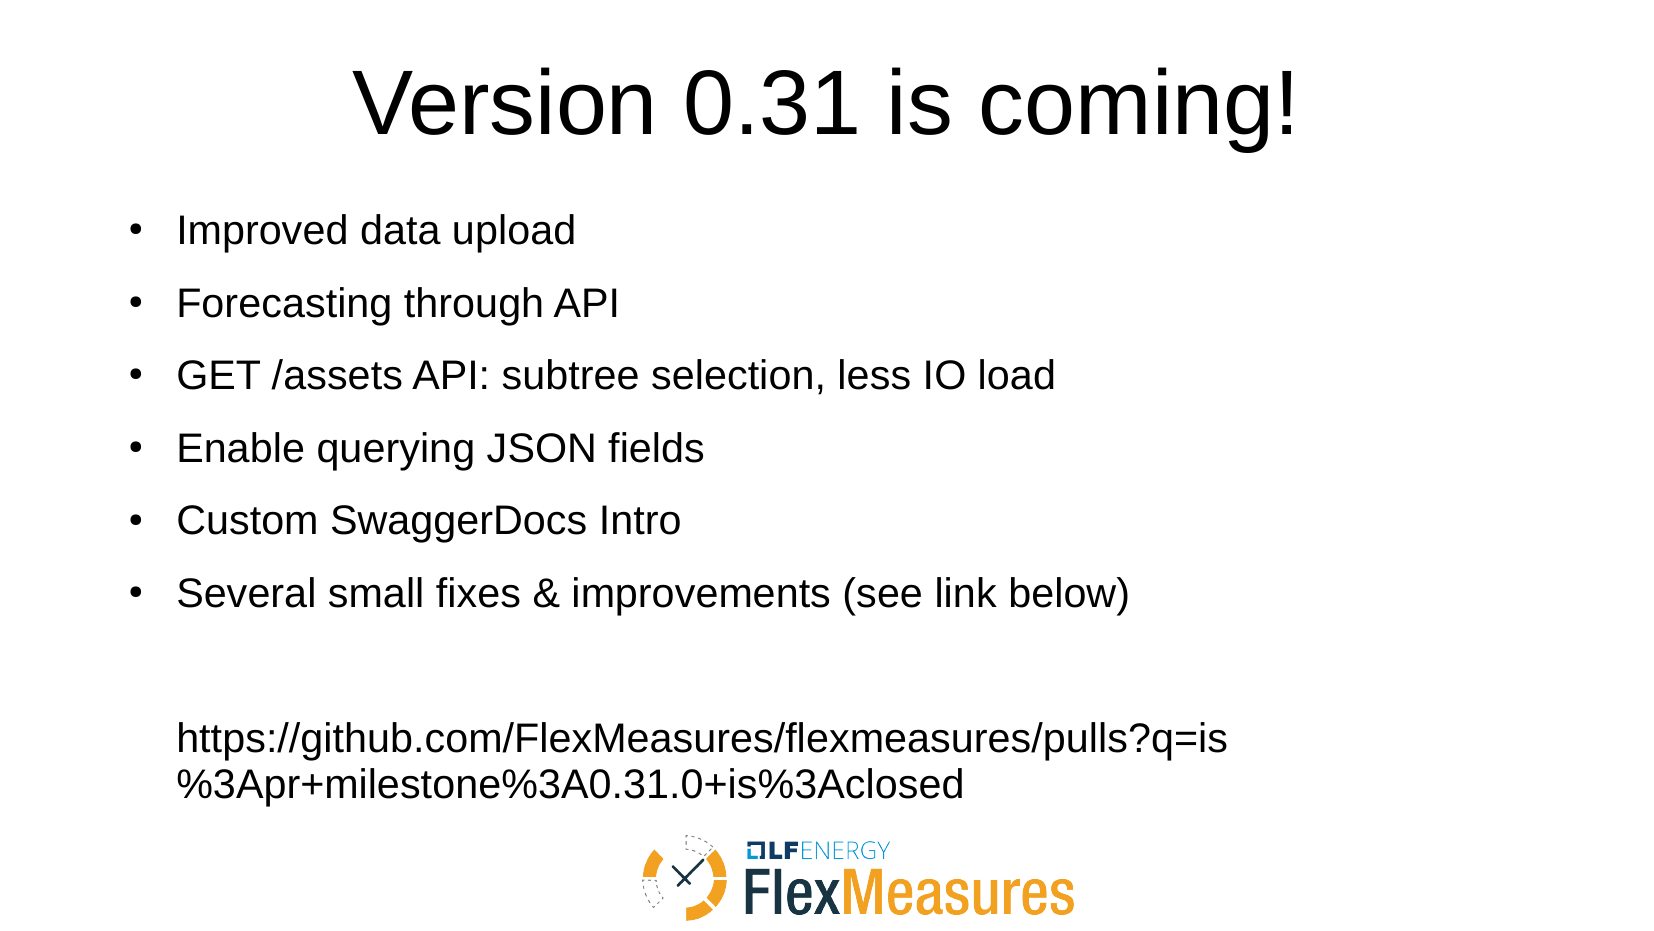

# Version 0.31 is coming!
Improved data upload
Forecasting through API
GET /assets API: subtree selection, less IO load
Enable querying JSON fields
Custom SwaggerDocs Intro
Several small fixes & improvements (see link below)
https://github.com/FlexMeasures/flexmeasures/pulls?q=is%3Apr+milestone%3A0.31.0+is%3Aclosed